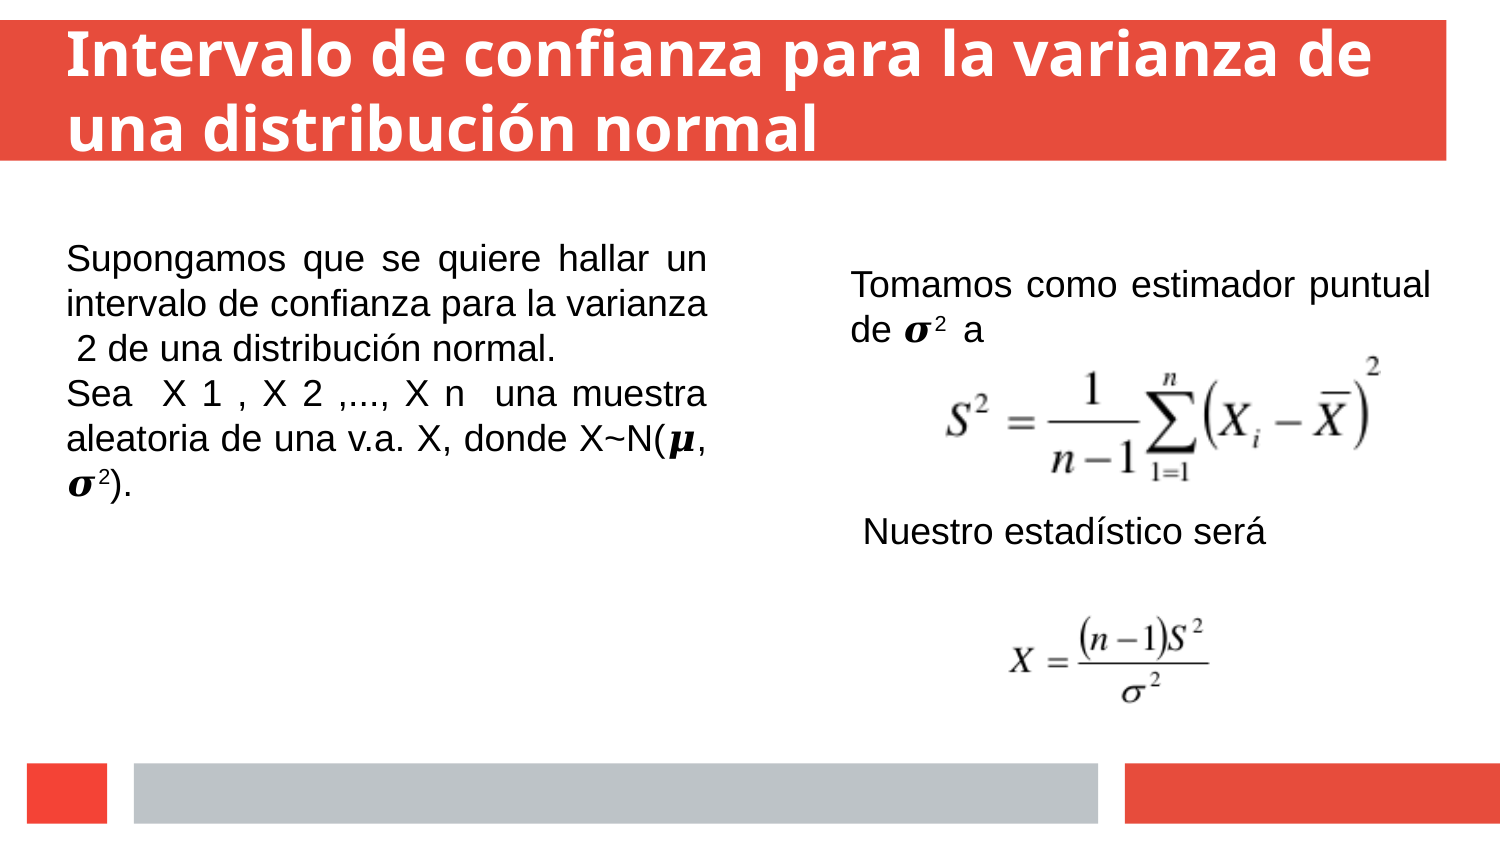

# Intervalo de confianza para la varianza de una distribución normal
Supongamos que se quiere hallar un intervalo de confianza para la varianza 2 de una distribución normal.
Sea X 1 , X 2 ,..., X n una muestra aleatoria de una v.a. X, donde X~N(𝝁, 𝝈2).
Tomamos como estimador puntual de 𝝈2 a
Nuestro estadístico será